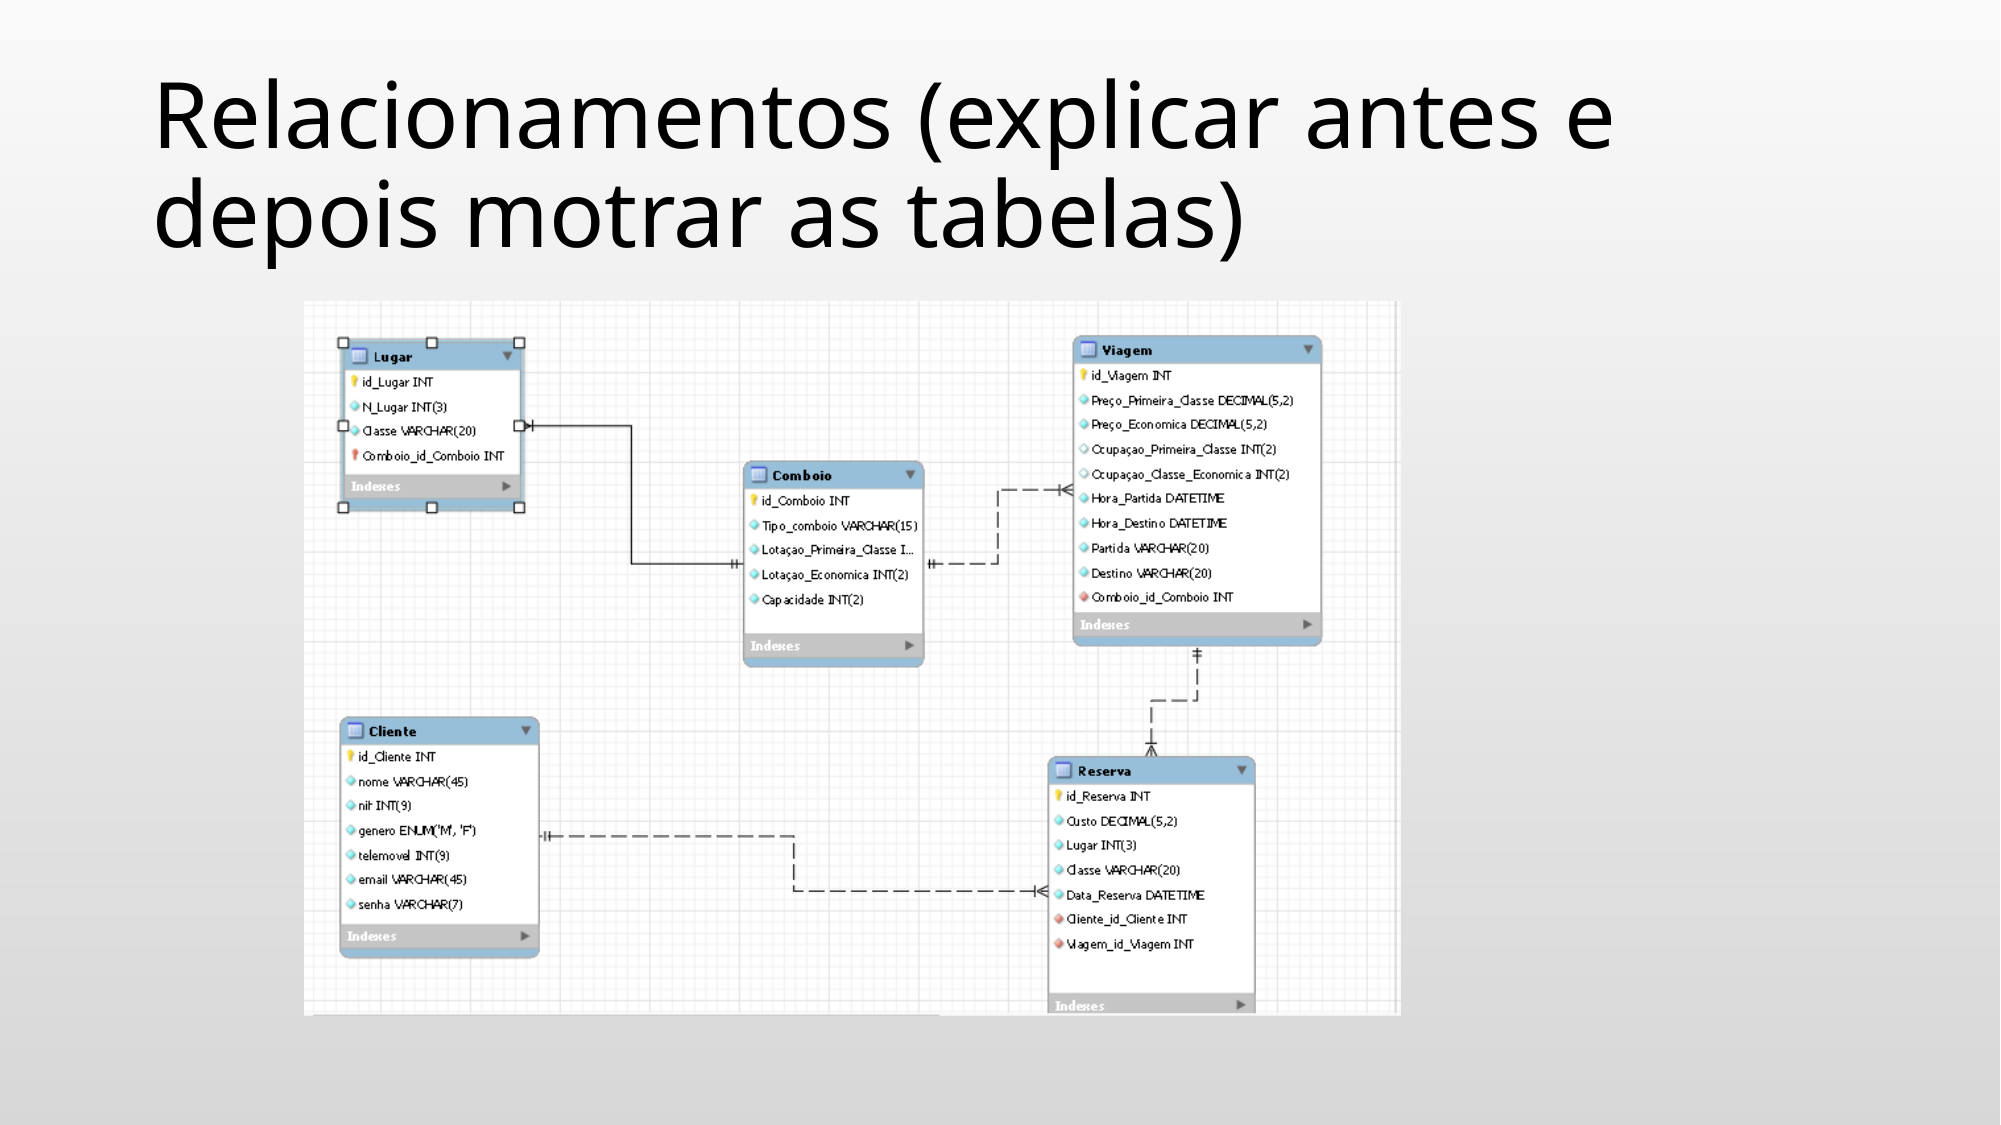

# Relacionamentos (explicar antes e depois motrar as tabelas)